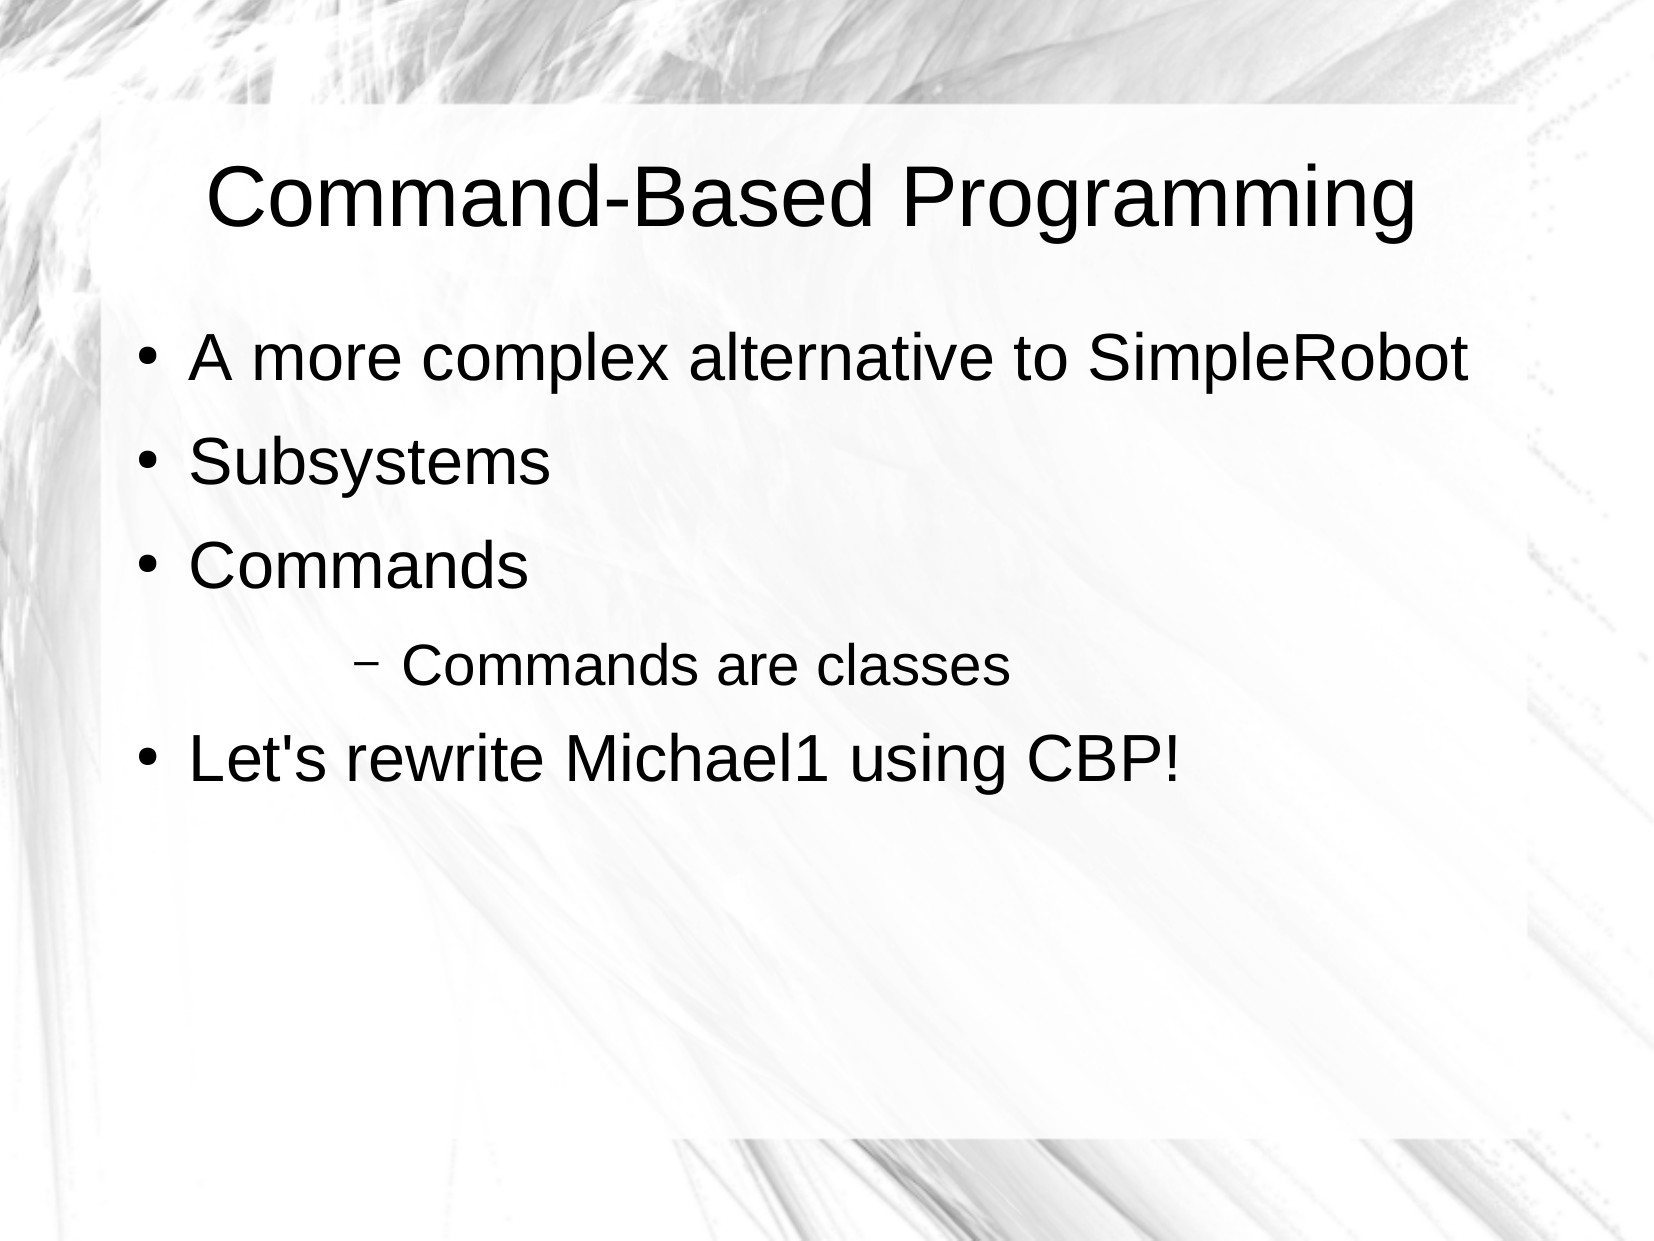

# Command-Based Programming
A more complex alternative to SimpleRobot
Subsystems
Commands
Commands are classes
Let's rewrite Michael1 using CBP!